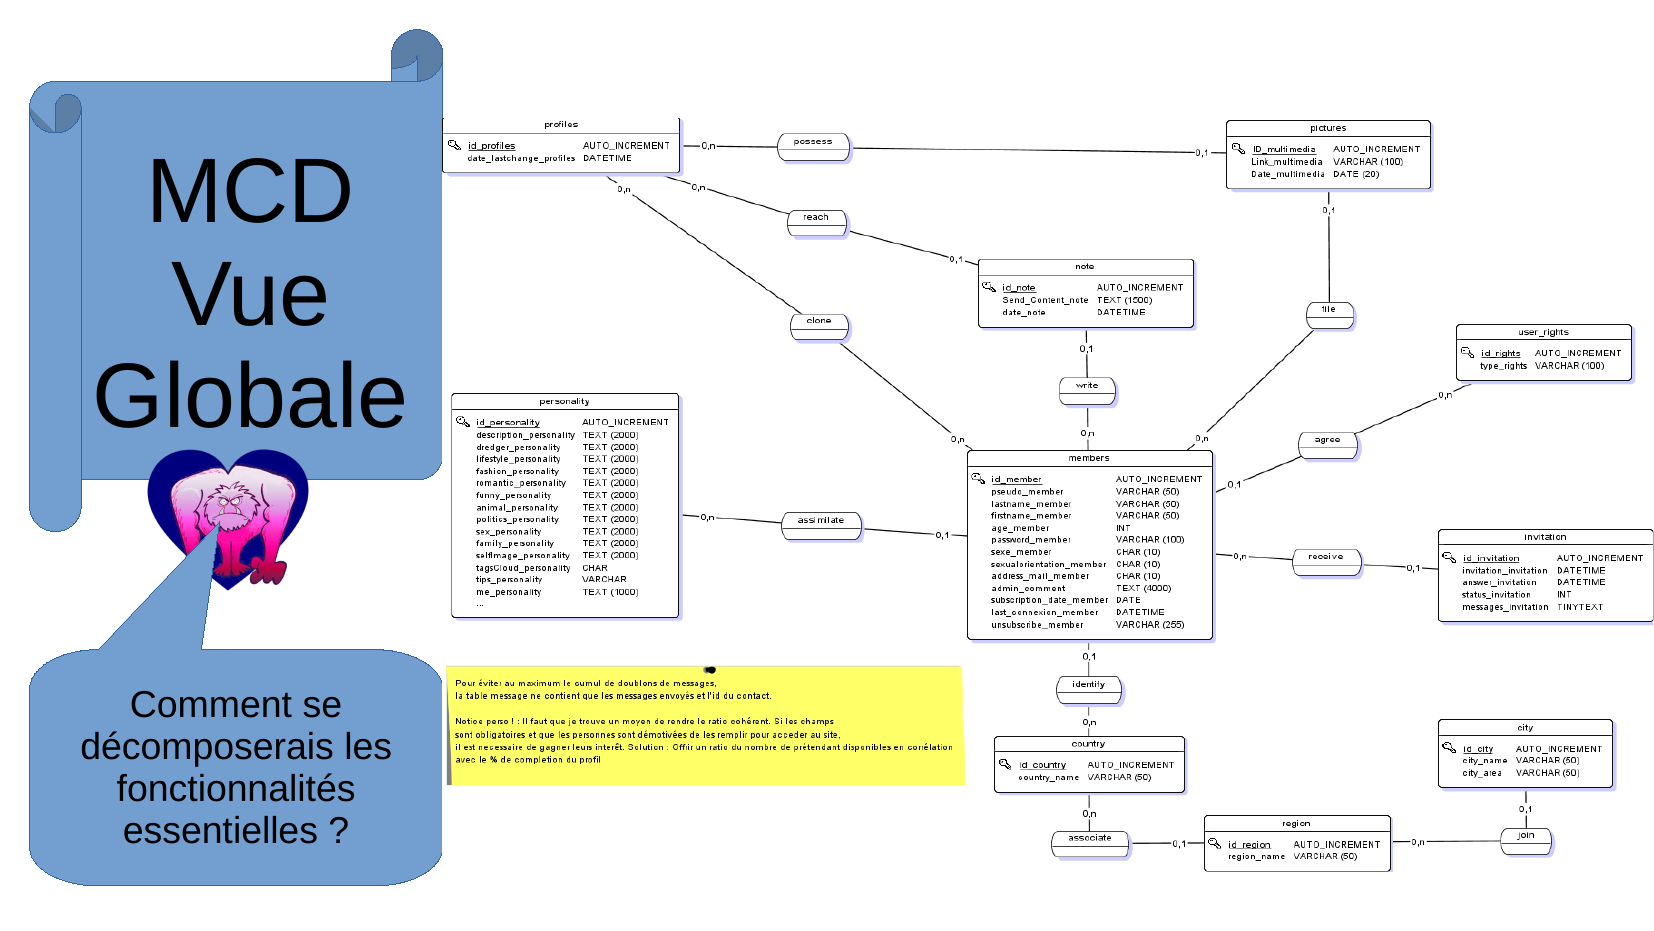

# MCD Vue Globale
Comment se décomposerais les fonctionnalités essentielles ?